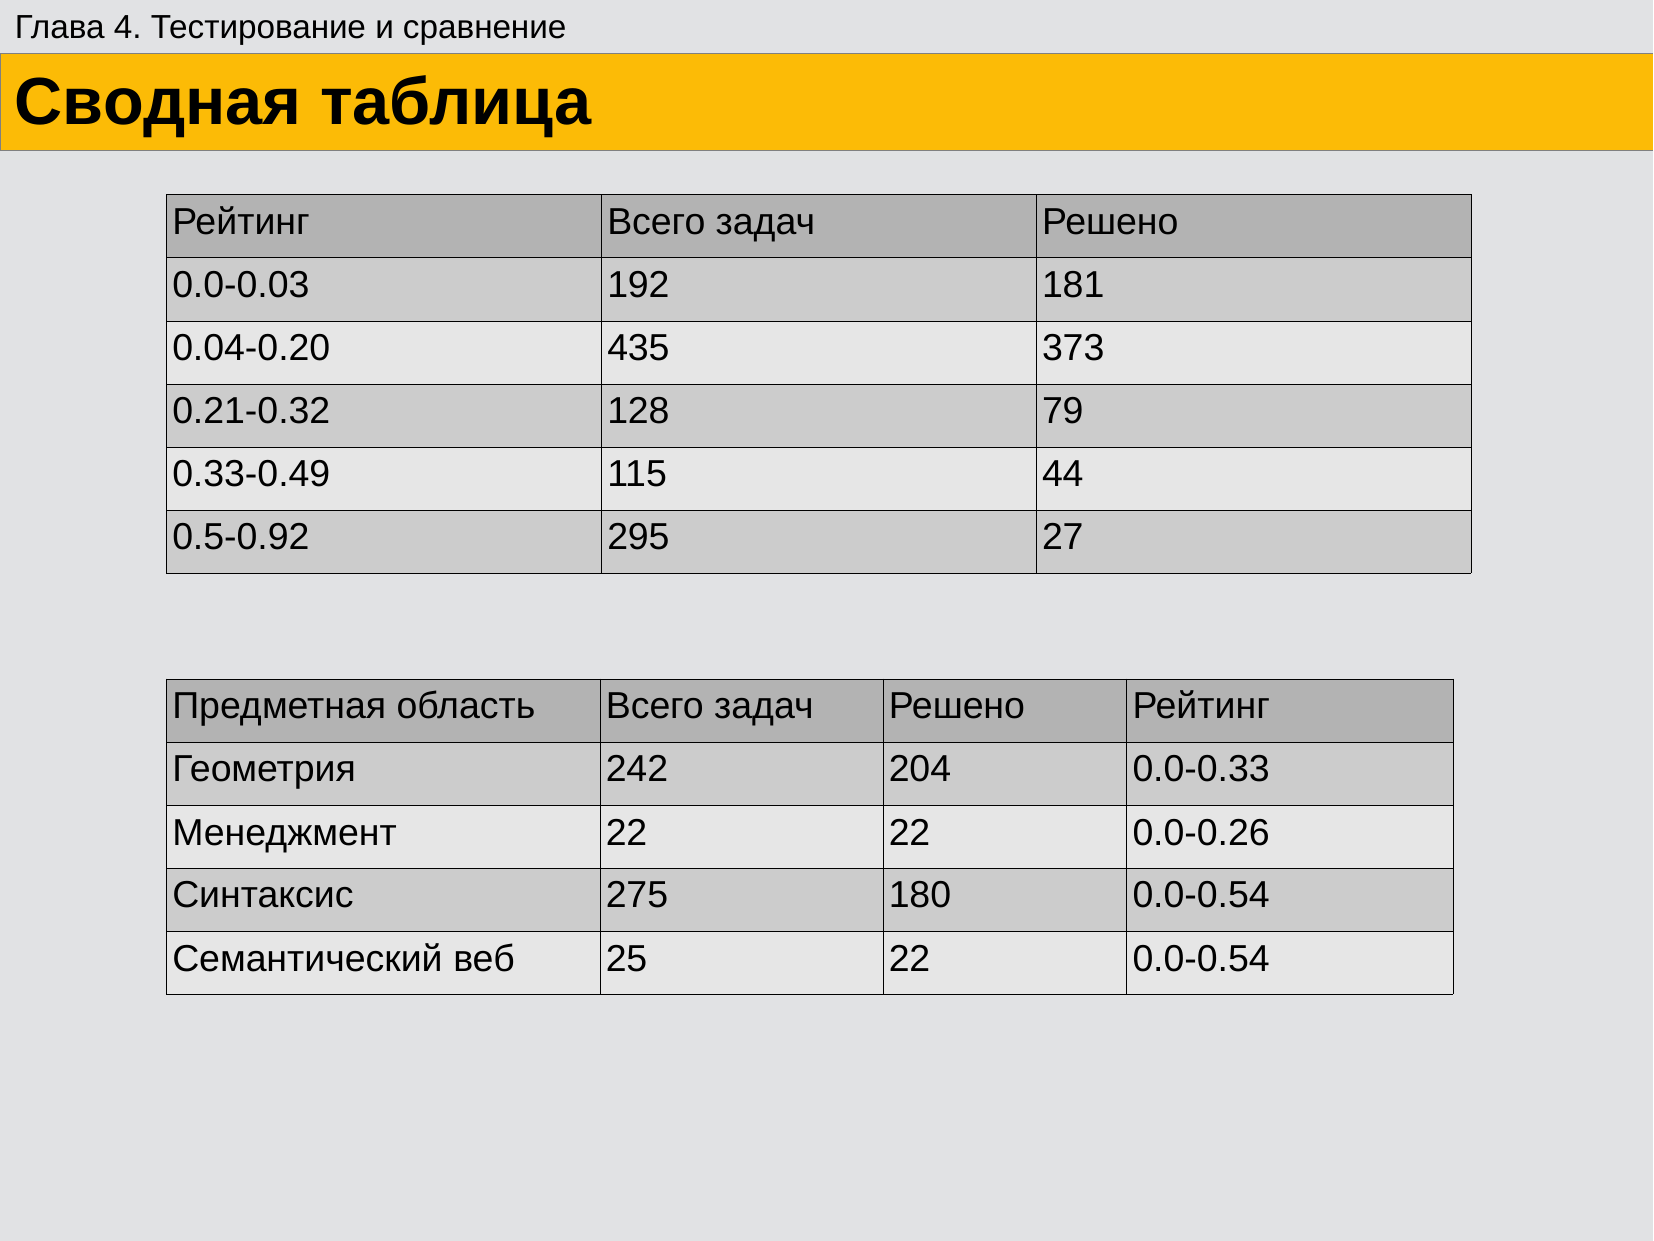

Глава 4. Тестирование и сравнение
Сводная таблица
| Рейтинг | Всего задач | Решено |
| --- | --- | --- |
| 0.0-0.03 | 192 | 181 |
| 0.04-0.20 | 435 | 373 |
| 0.21-0.32 | 128 | 79 |
| 0.33-0.49 | 115 | 44 |
| 0.5-0.92 | 295 | 27 |
| Предметная область | Всего задач | Решено | Рейтинг |
| --- | --- | --- | --- |
| Геометрия | 242 | 204 | 0.0-0.33 |
| Менеджмент | 22 | 22 | 0.0-0.26 |
| Синтаксис | 275 | 180 | 0.0-0.54 |
| Семантический веб | 25 | 22 | 0.0-0.54 |